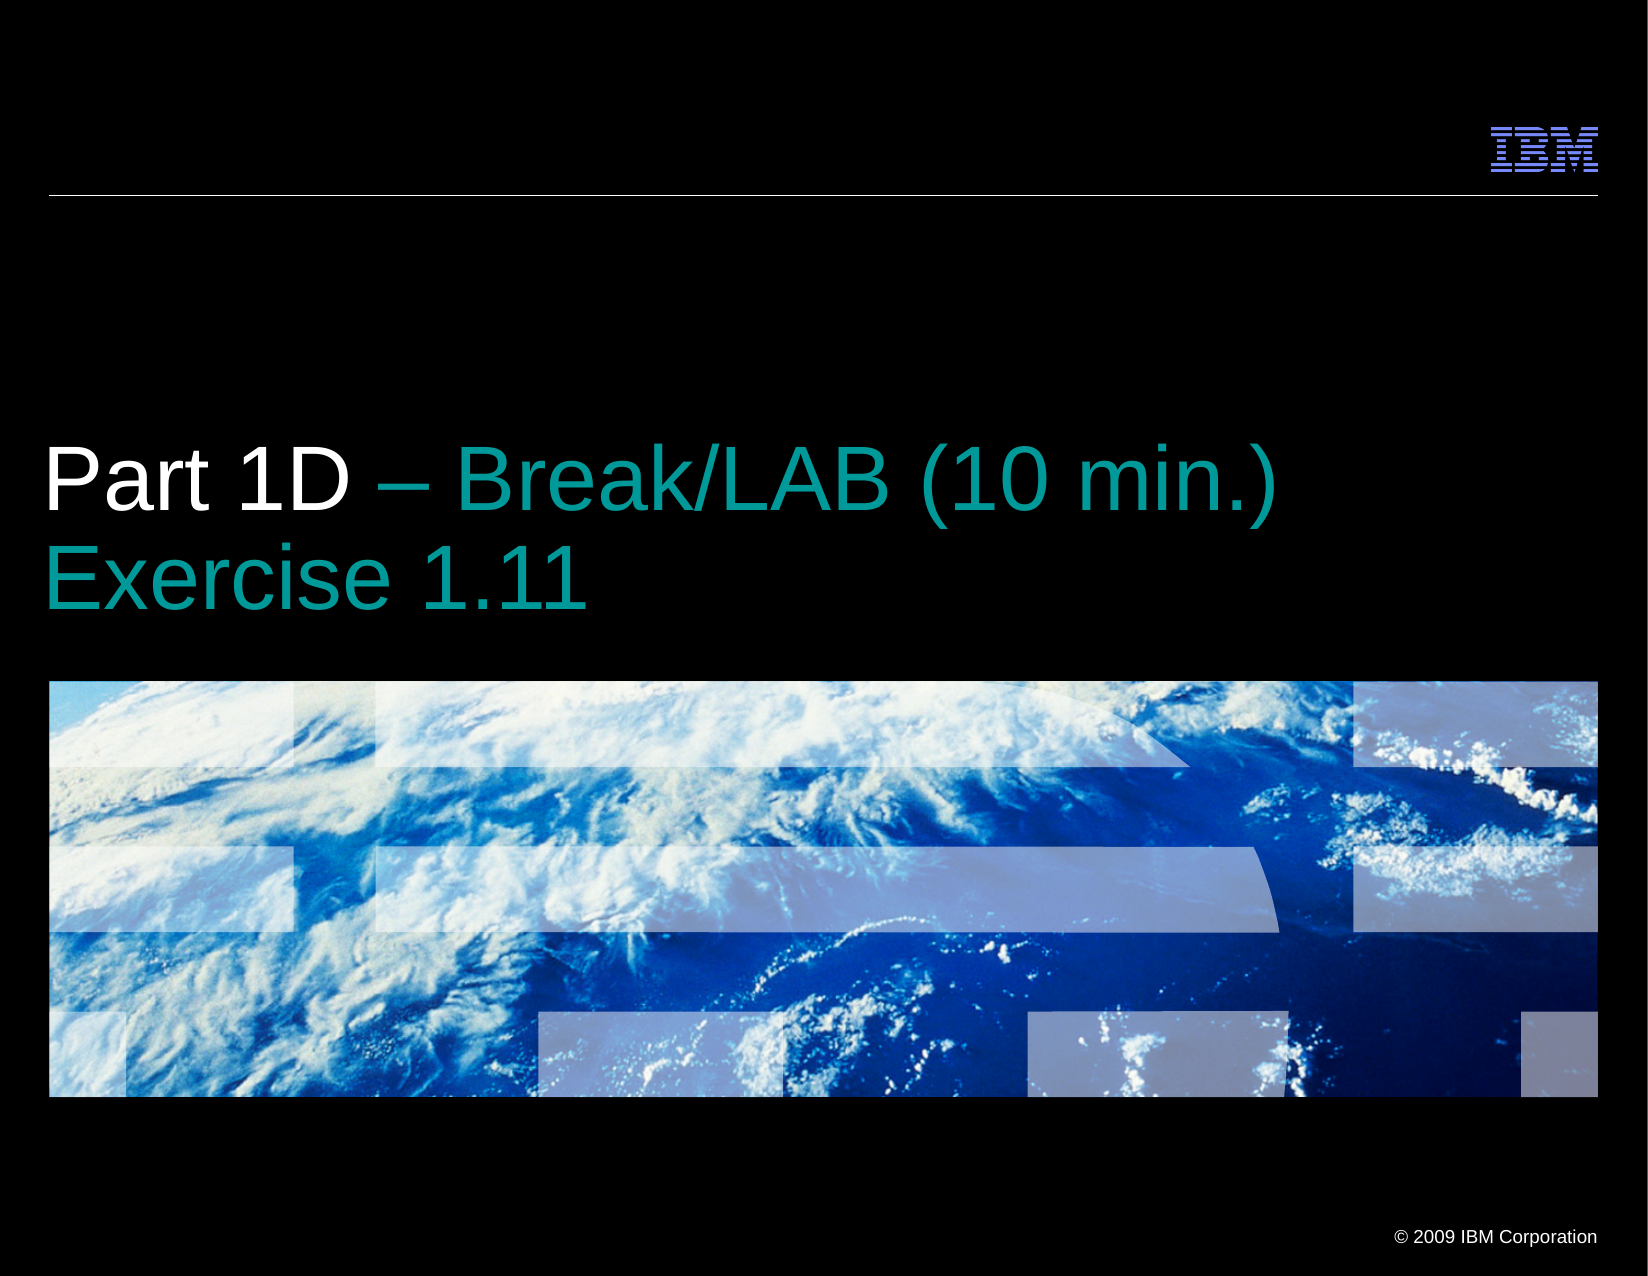

# Part 1D – Break/LAB (10 min.) Exercise 1.11